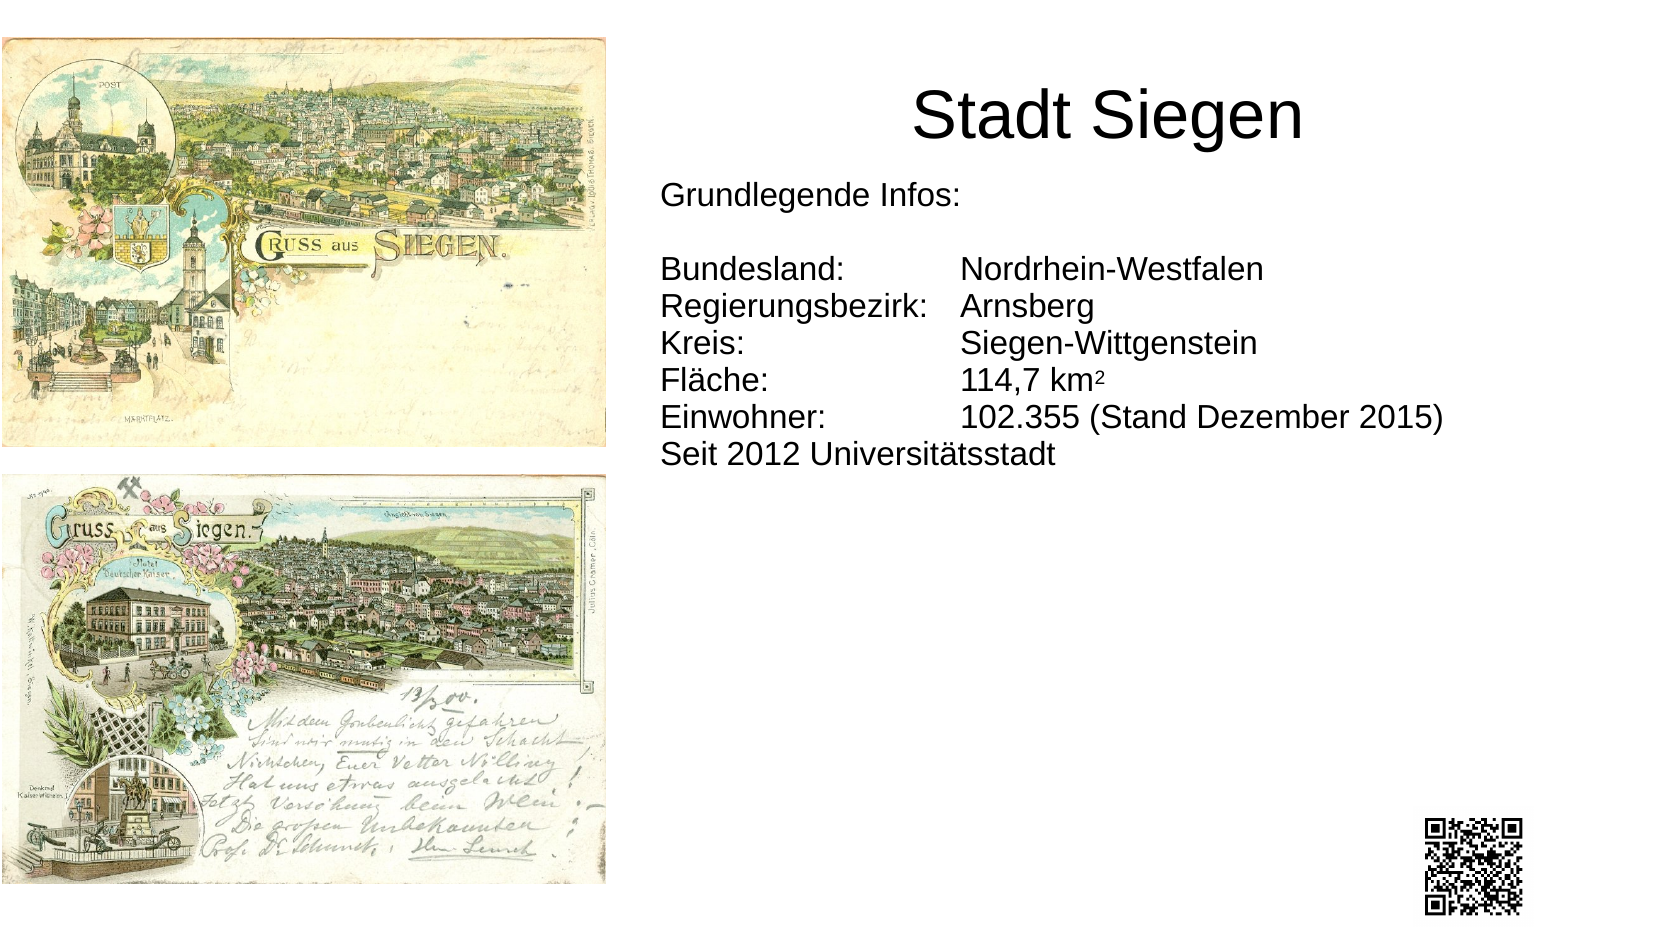

# Stadt Siegen
Grundlegende Infos:
Bundesland: 		Nordrhein-Westfalen
Regierungsbezirk:	Arnsberg
Kreis:			Siegen-Wittgenstein
Fläche:			114,7 km2
Einwohner:		102.355 (Stand Dezember 2015)
Seit 2012 Universitätsstadt